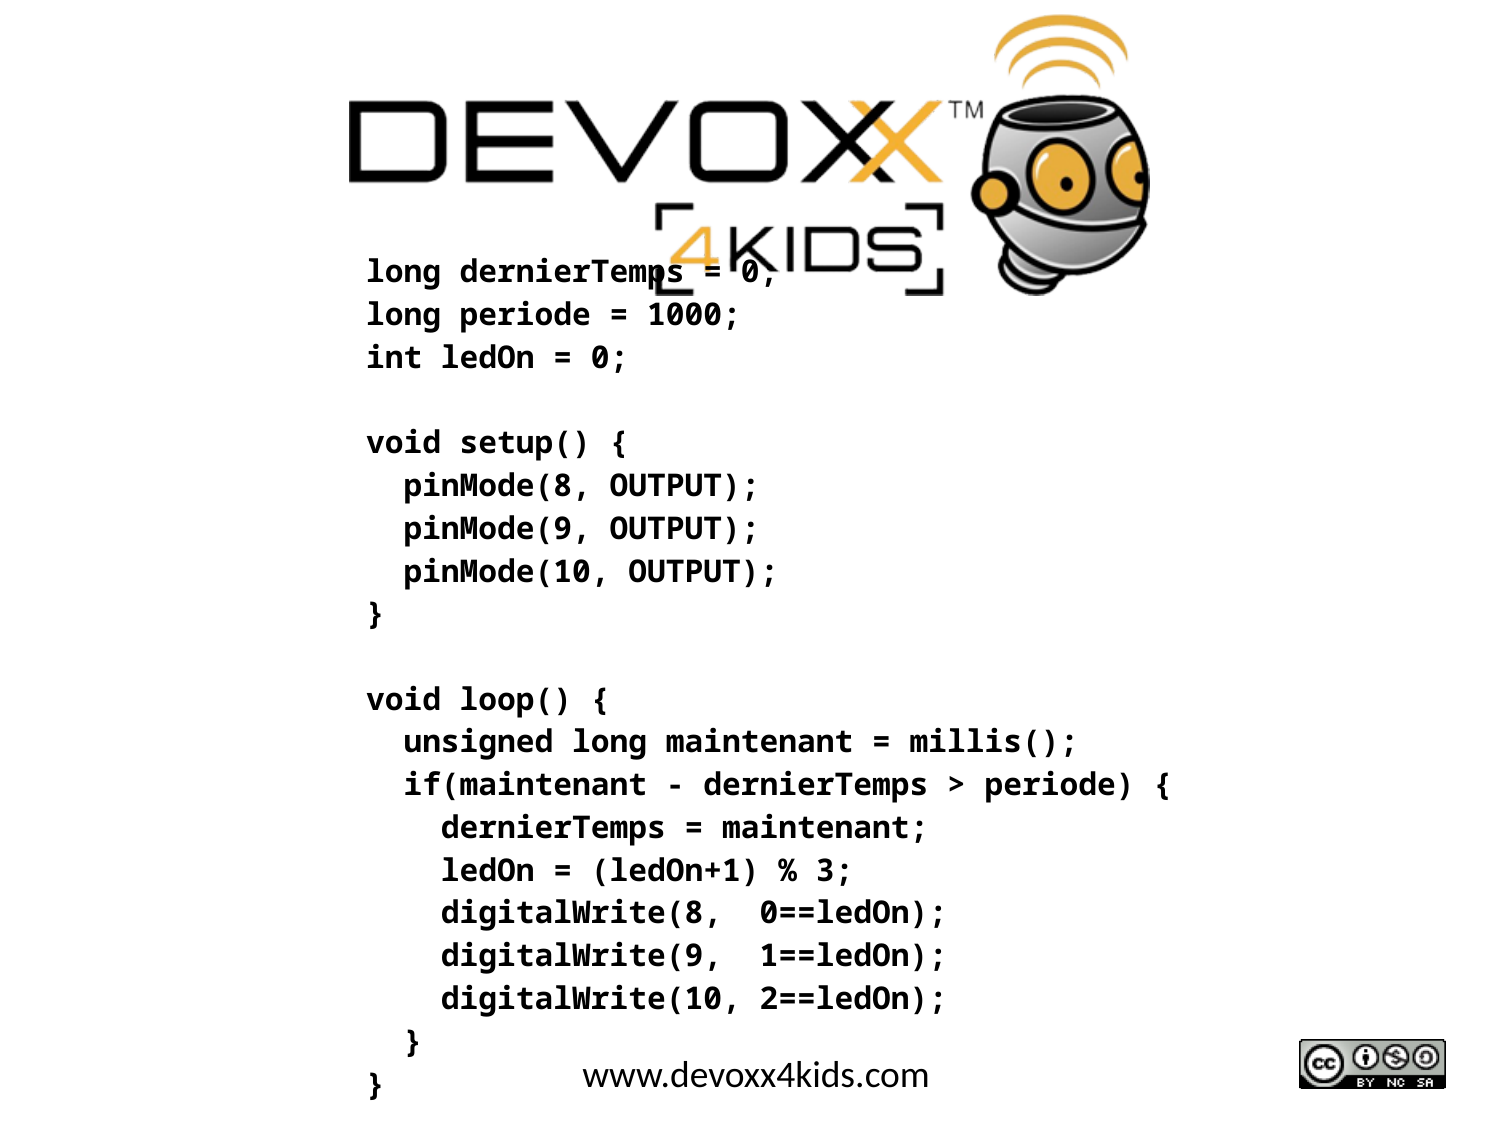

# long dernierTemps = 0; long periode = 1000; int ledOn = 0; void setup() { pinMode(8, OUTPUT); pinMode(9, OUTPUT); pinMode(10, OUTPUT); } void loop() { unsigned long maintenant = millis(); if(maintenant - dernierTemps > periode) { dernierTemps = maintenant; ledOn = (ledOn+1) % 3; digitalWrite(8, 0==ledOn); digitalWrite(9, 1==ledOn); digitalWrite(10, 2==ledOn); } }